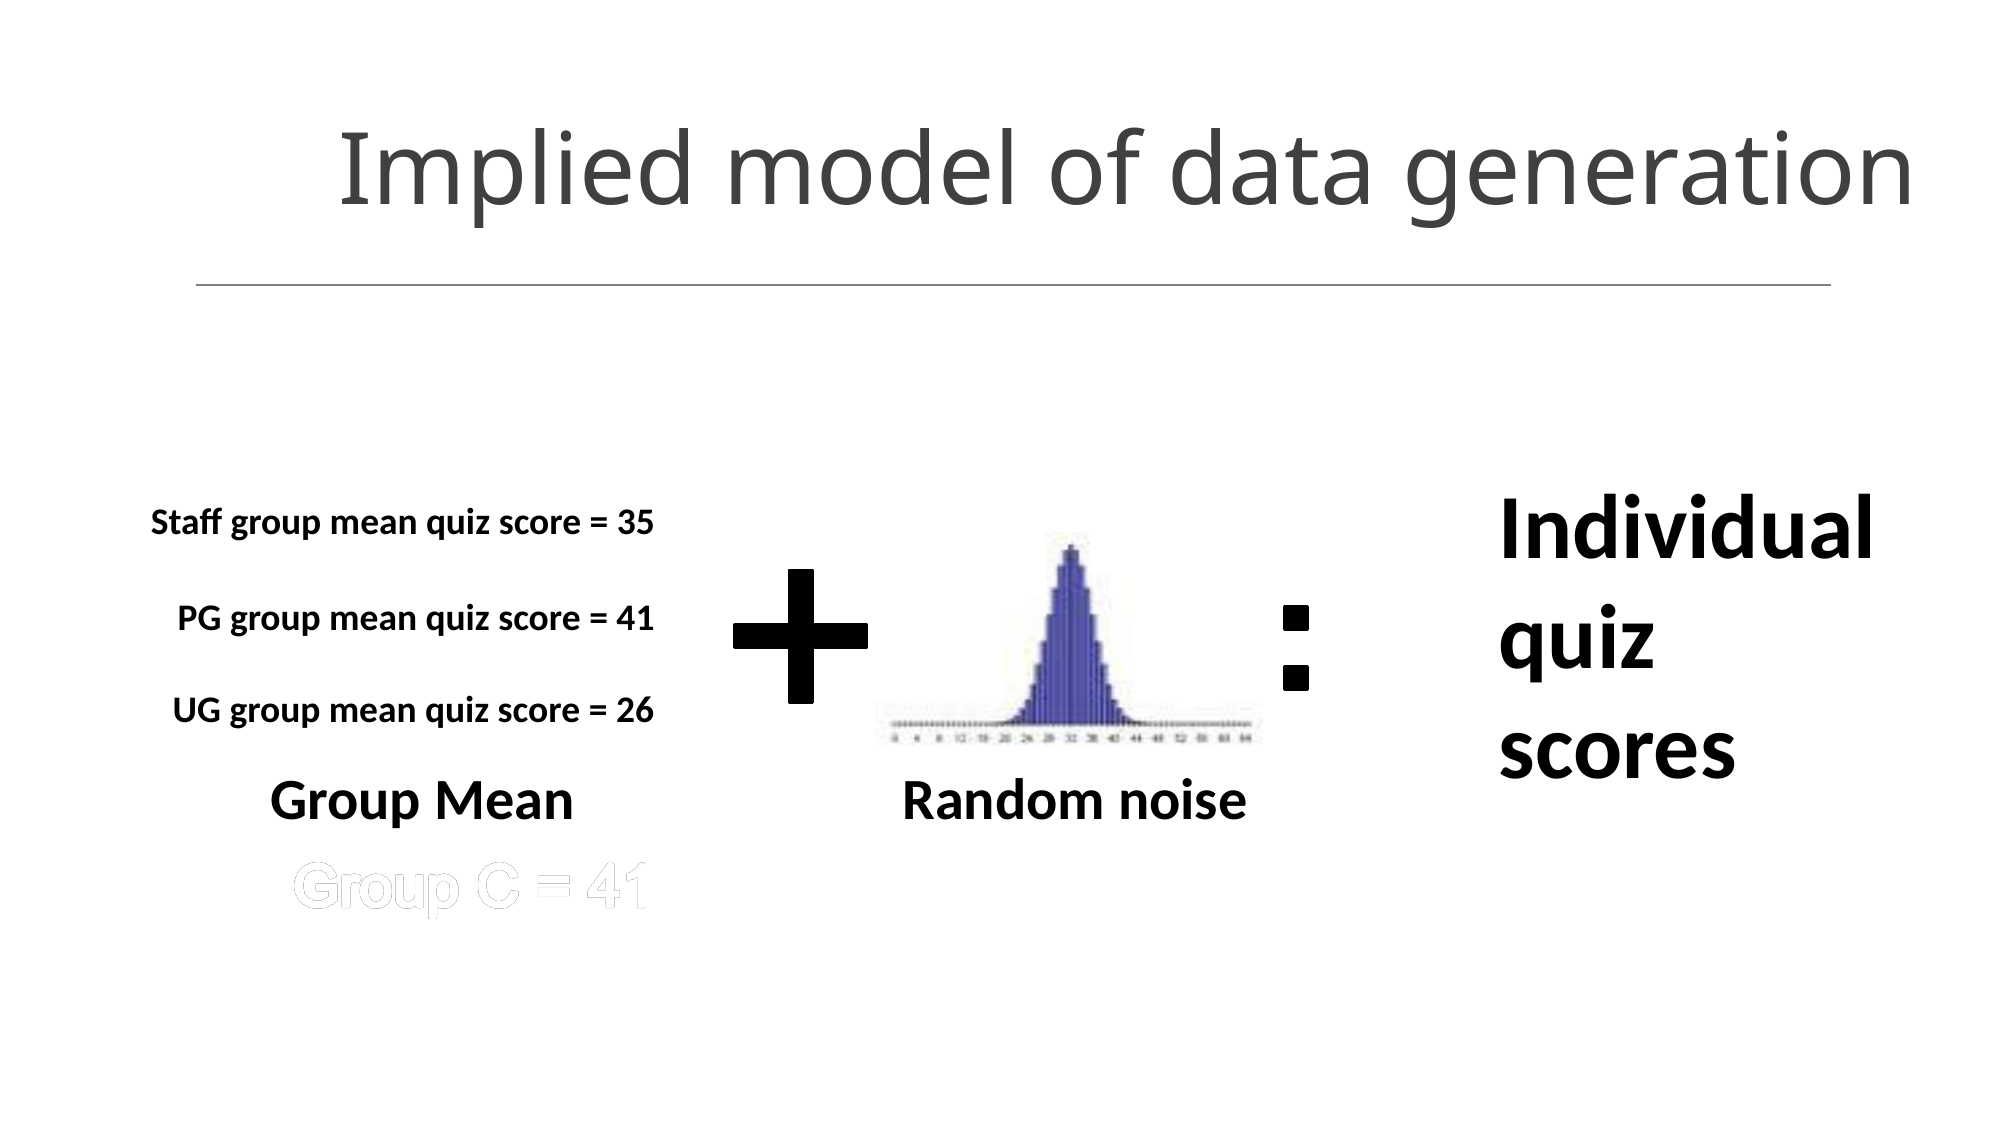

Implied model of data generation
Individual
Staff group mean quiz score = 35
quiz
PG group mean quiz score = 41
UG group mean quiz score = 26
scores
Group Mean
Random noise